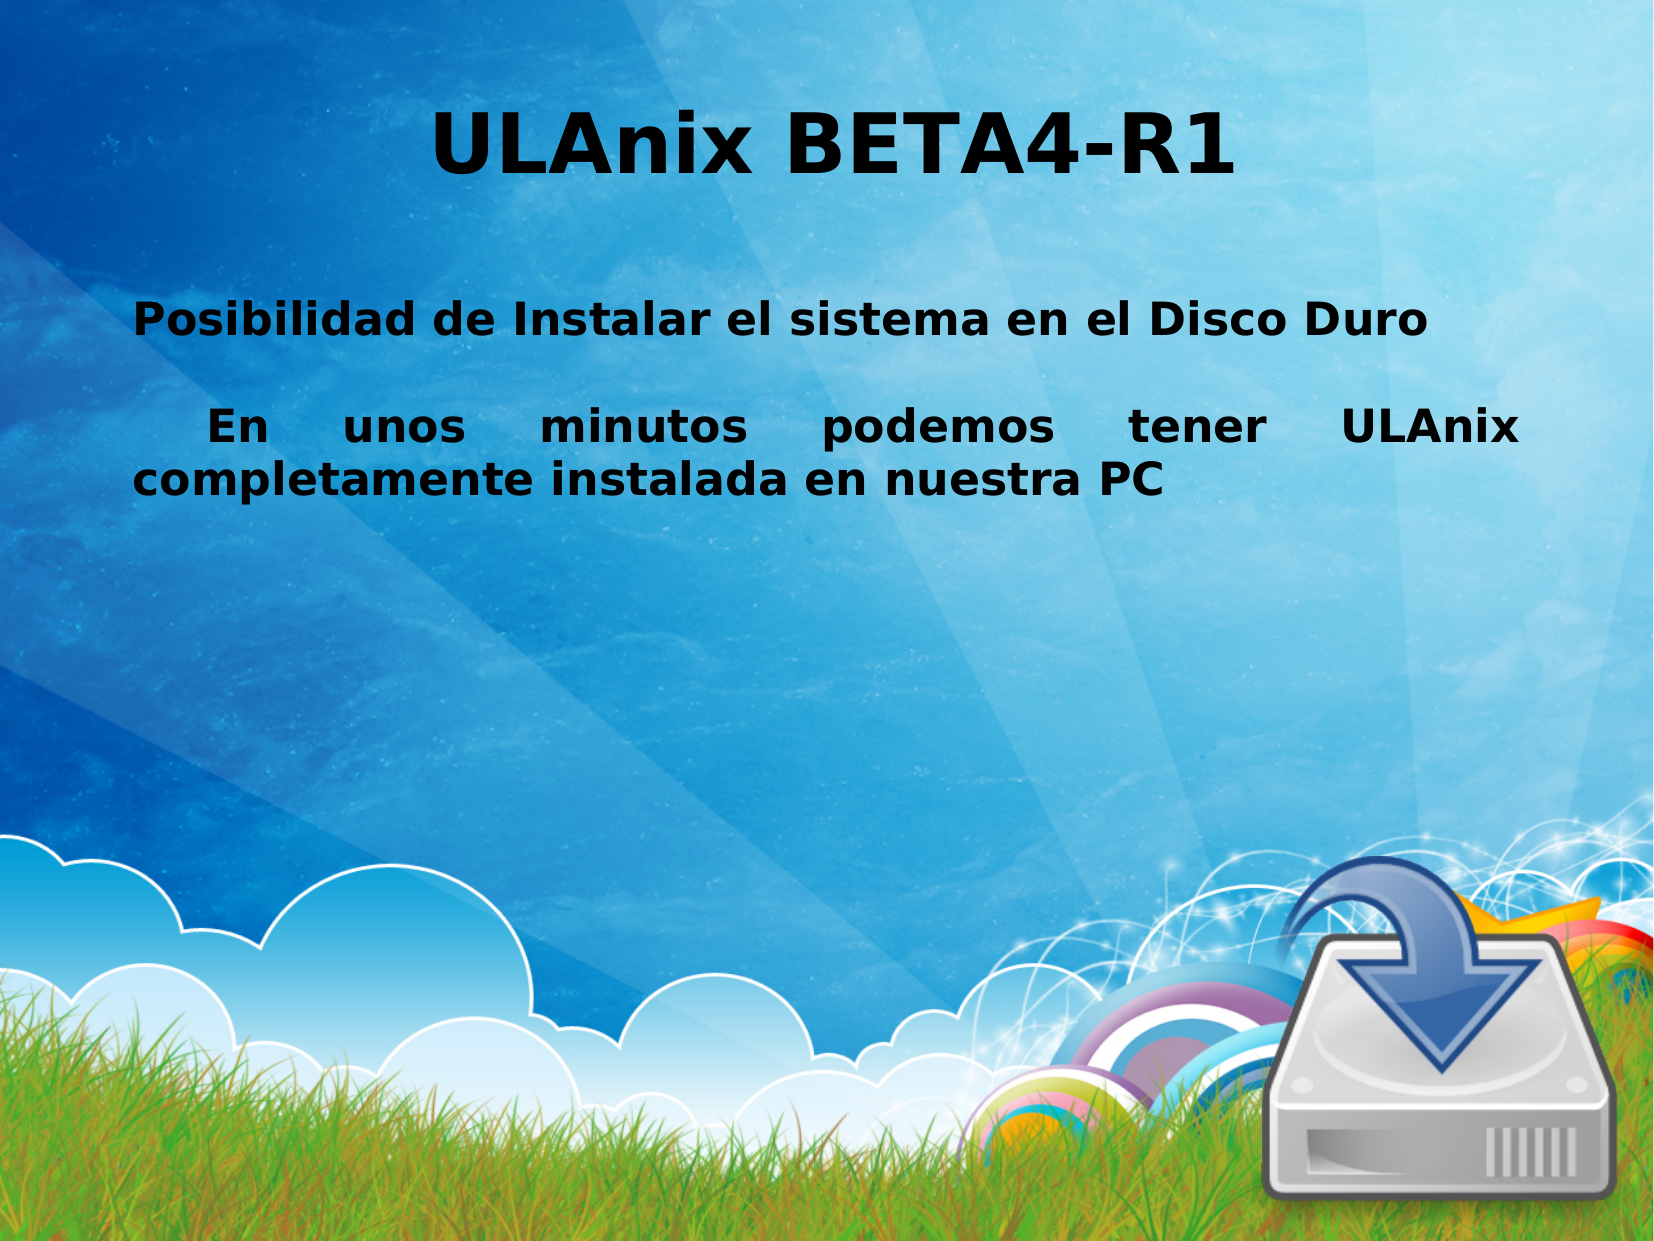

ULAnix BETA4-R1
Posibilidad de Instalar el sistema en el Disco Duro
 En unos minutos podemos tener ULAnix completamente instalada en nuestra PC